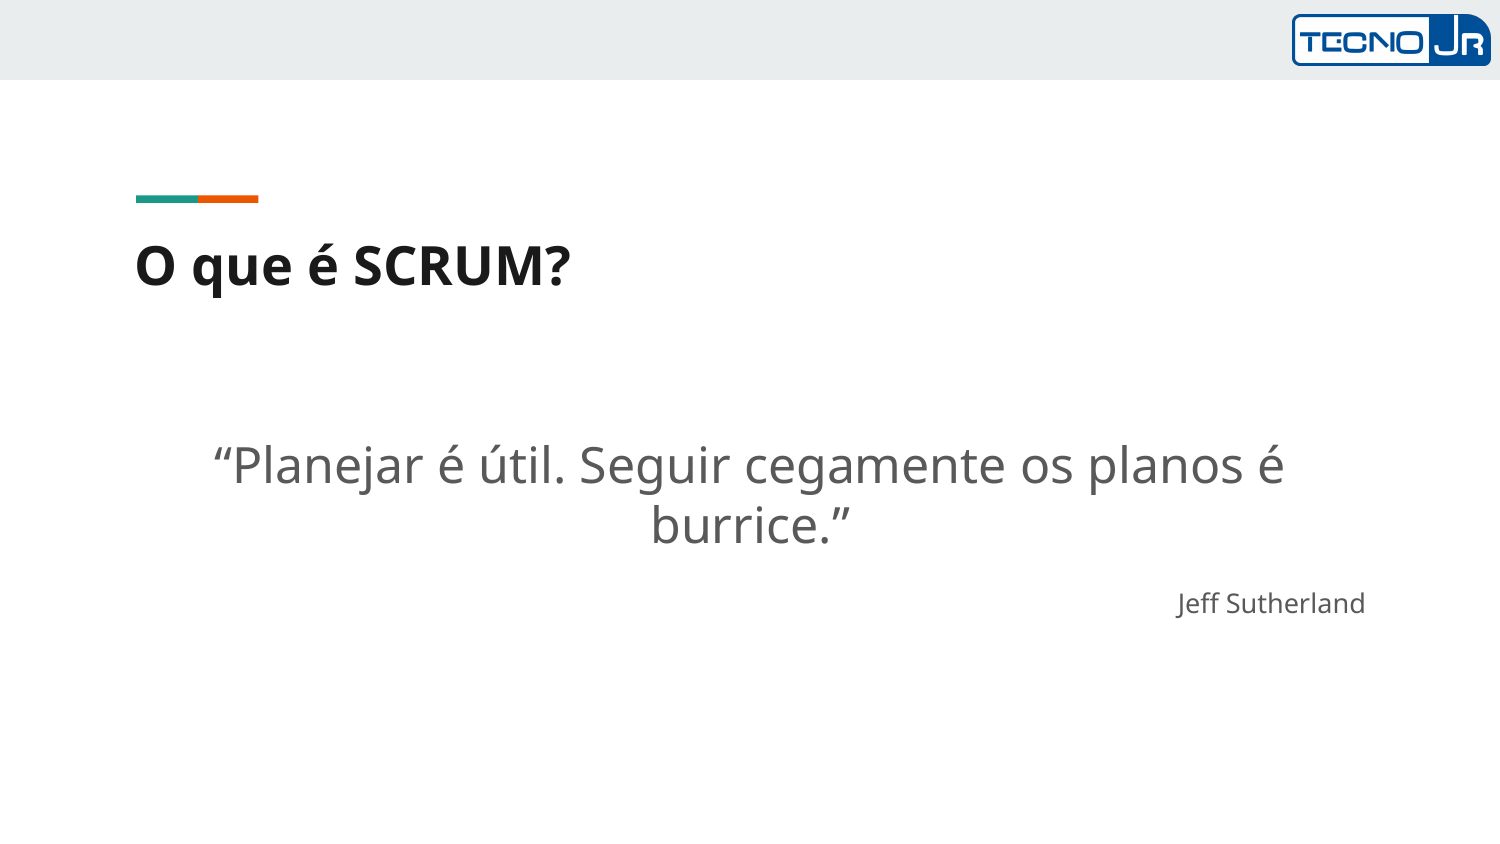

# O que é SCRUM?
“Planejar é útil. Seguir cegamente os planos é burrice.”
Jeff Sutherland